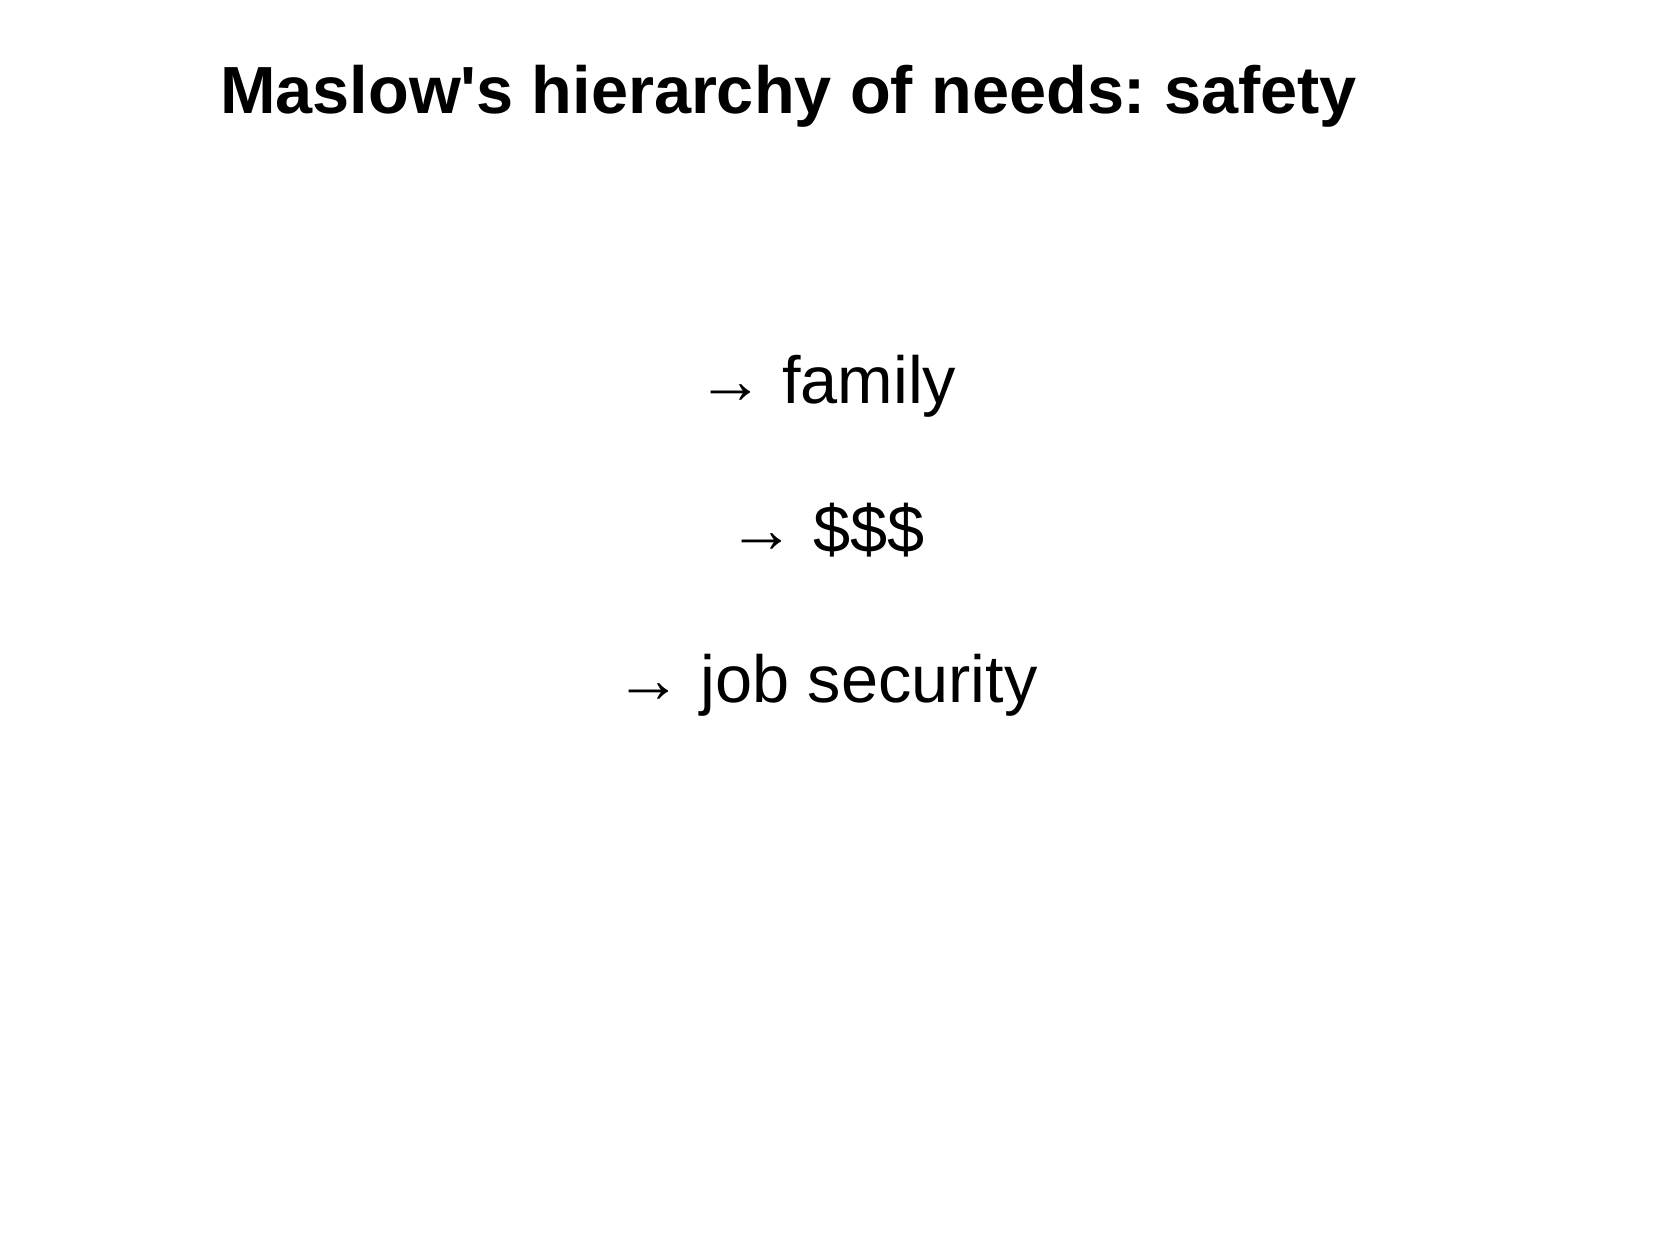

# Maslow's hierarchy of needs: safety
→ family
→ $$$
→ job security